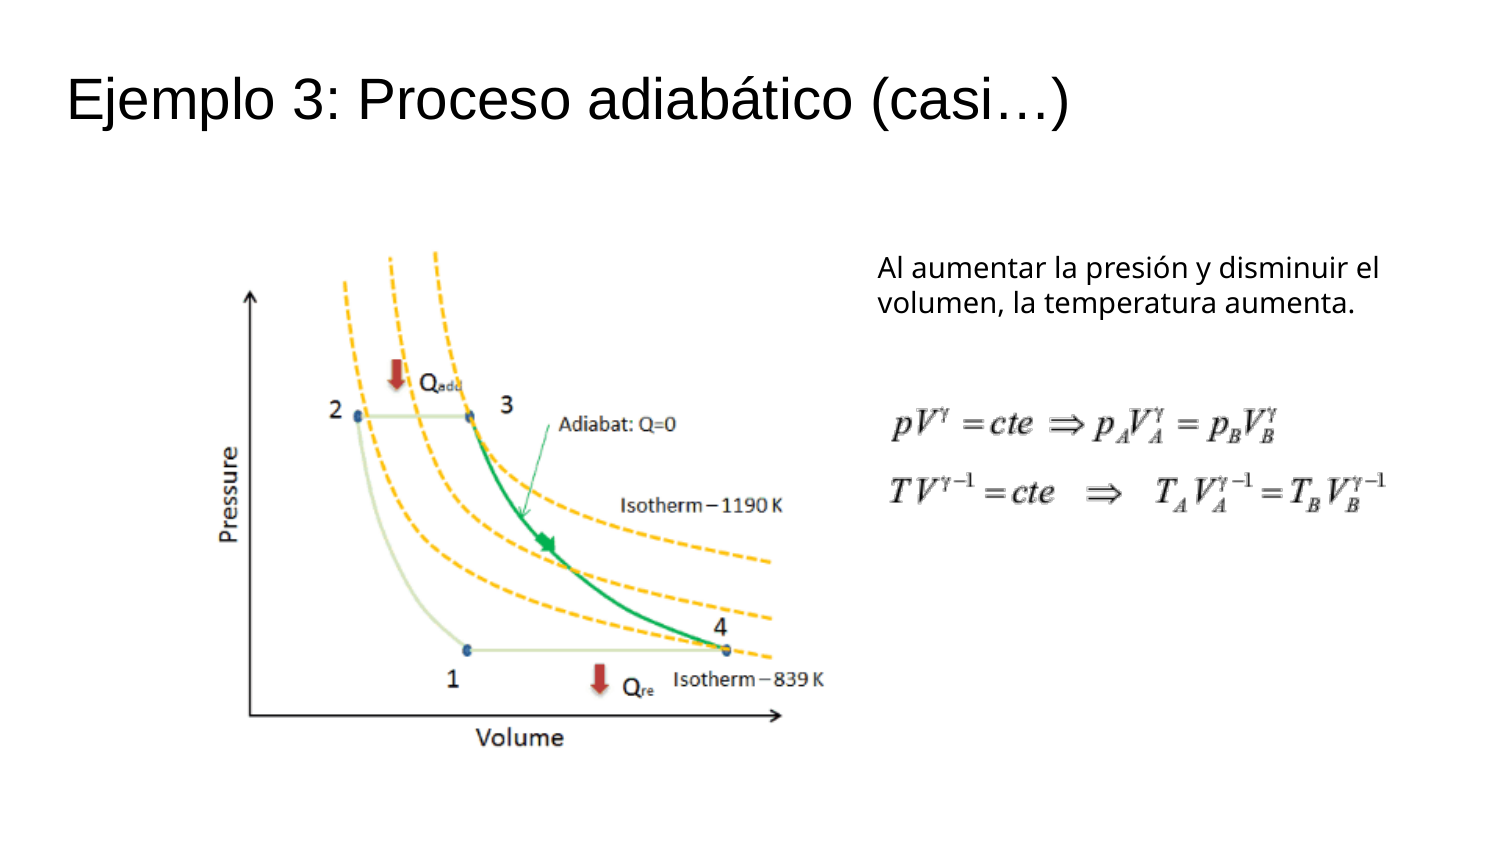

Ejemplo 3: Proceso adiabático (casi…)
Al aumentar la presión y disminuir el volumen, la temperatura aumenta.